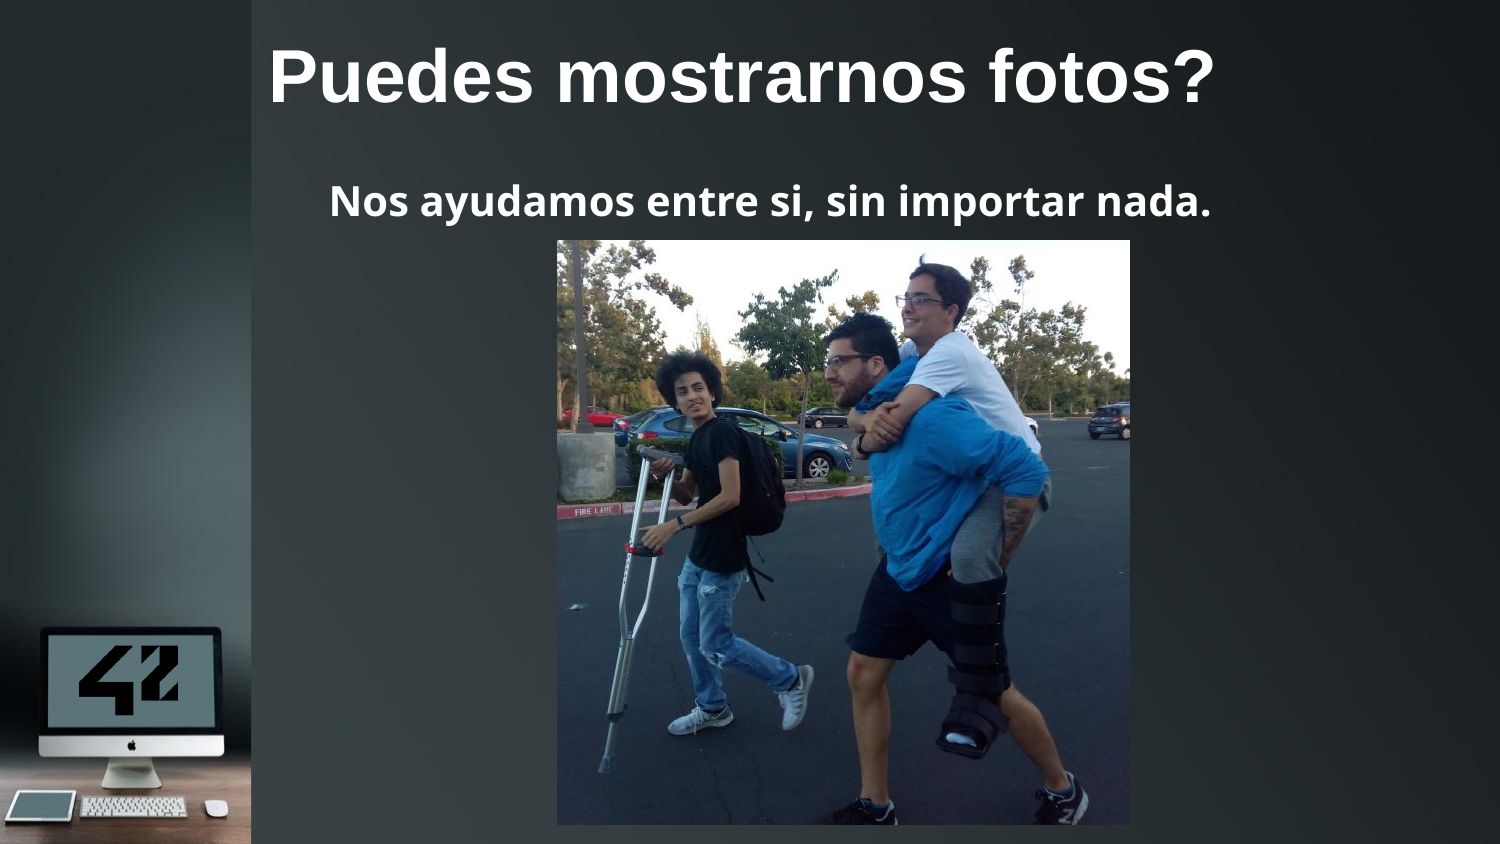

# Puedes mostrarnos fotos?
Nos ayudamos entre si, sin importar nada.